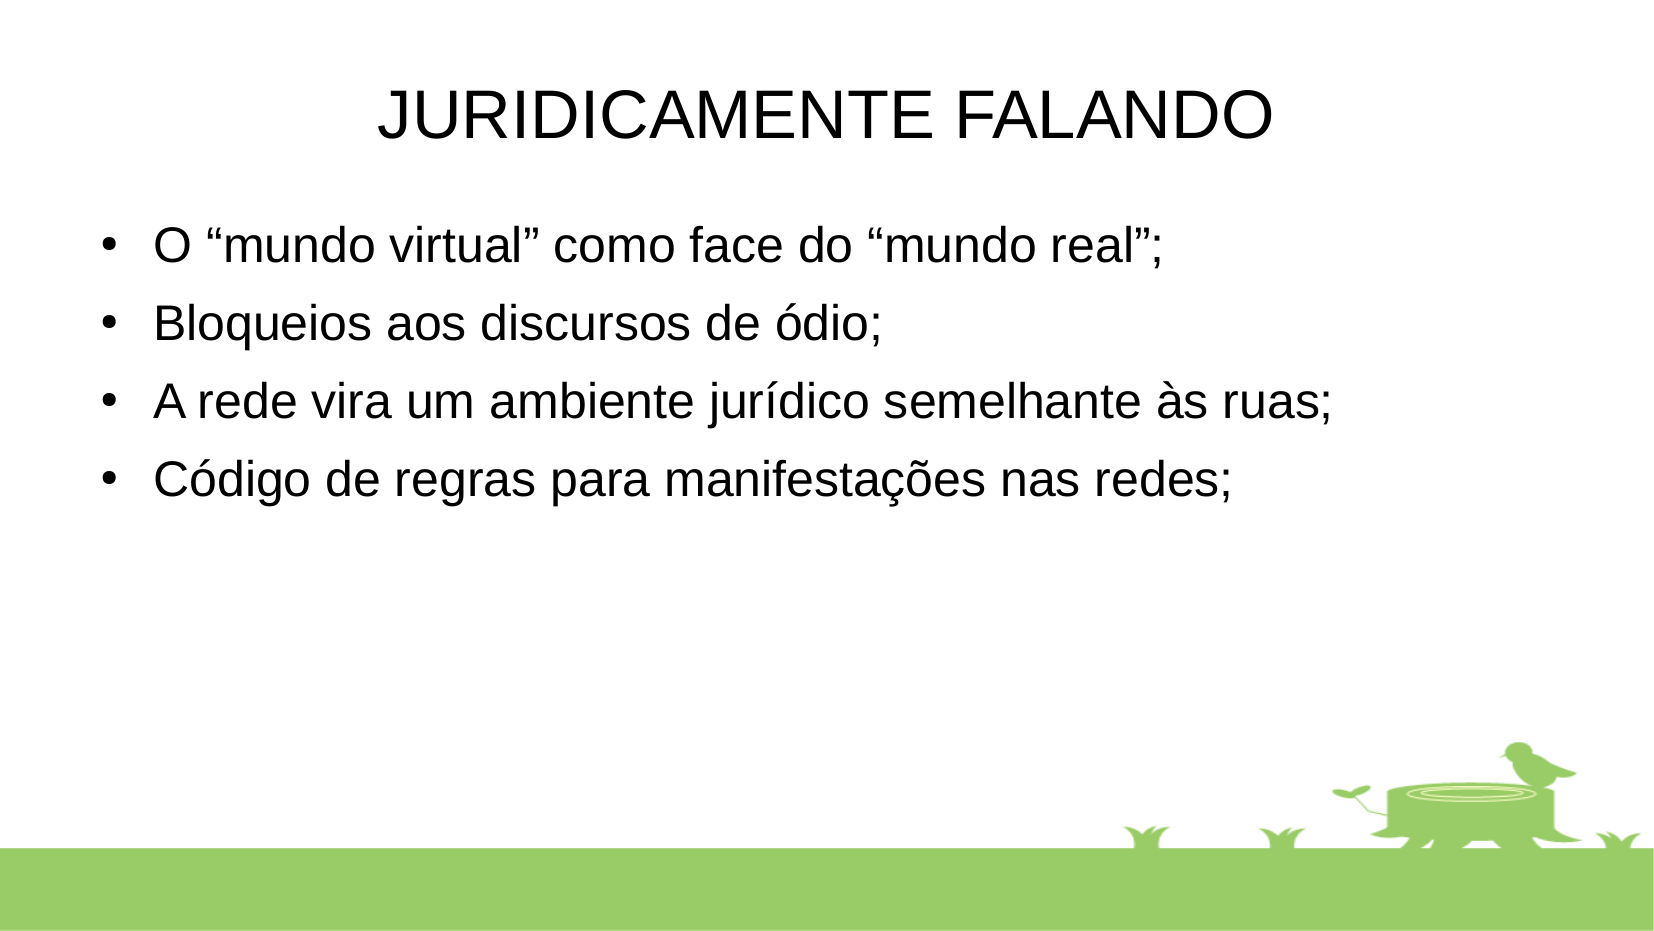

# JURIDICAMENTE FALANDO
O “mundo virtual” como face do “mundo real”;
Bloqueios aos discursos de ódio;
A rede vira um ambiente jurídico semelhante às ruas;
Código de regras para manifestações nas redes;